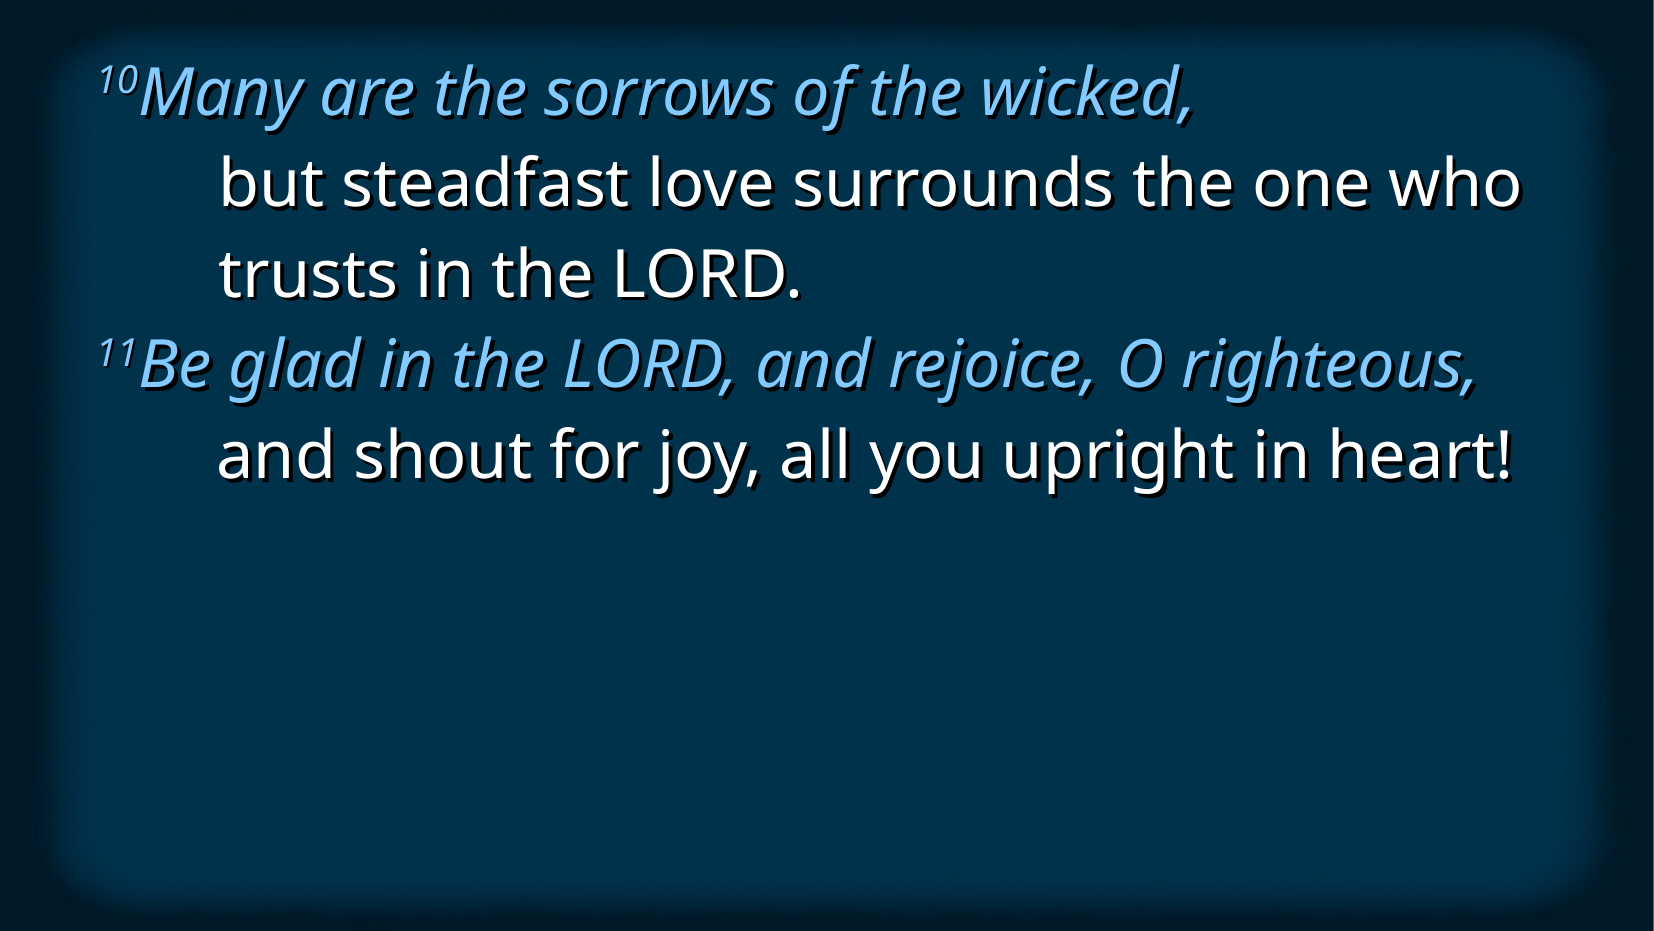

10Many are the sorrows of the wicked,
 but steadfast love surrounds the one who
 trusts in the LORD.
11Be glad in the LORD, and rejoice, O righteous,
 and shout for joy, all you upright in heart!